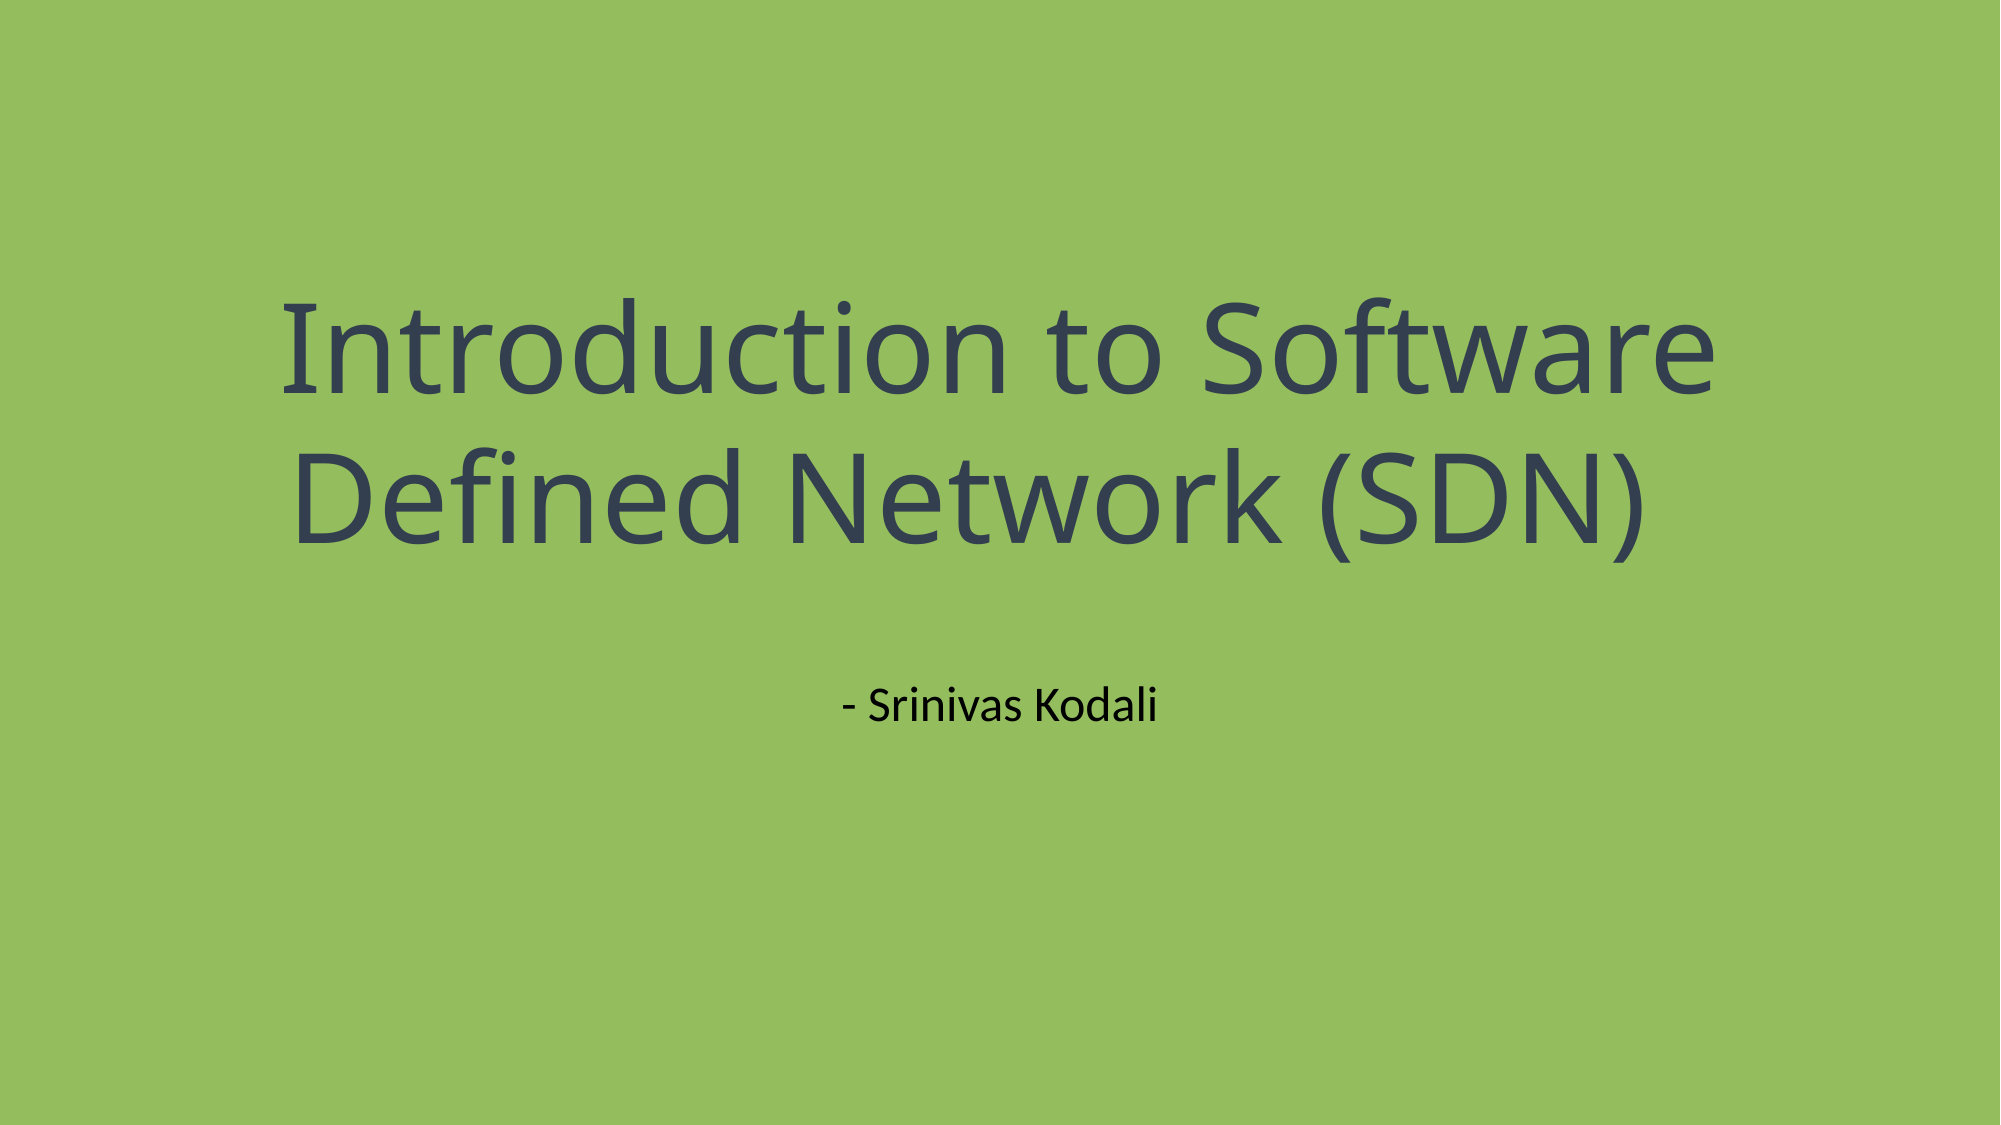

# Introduction to Software Defined Network (SDN)
- Srinivas Kodali